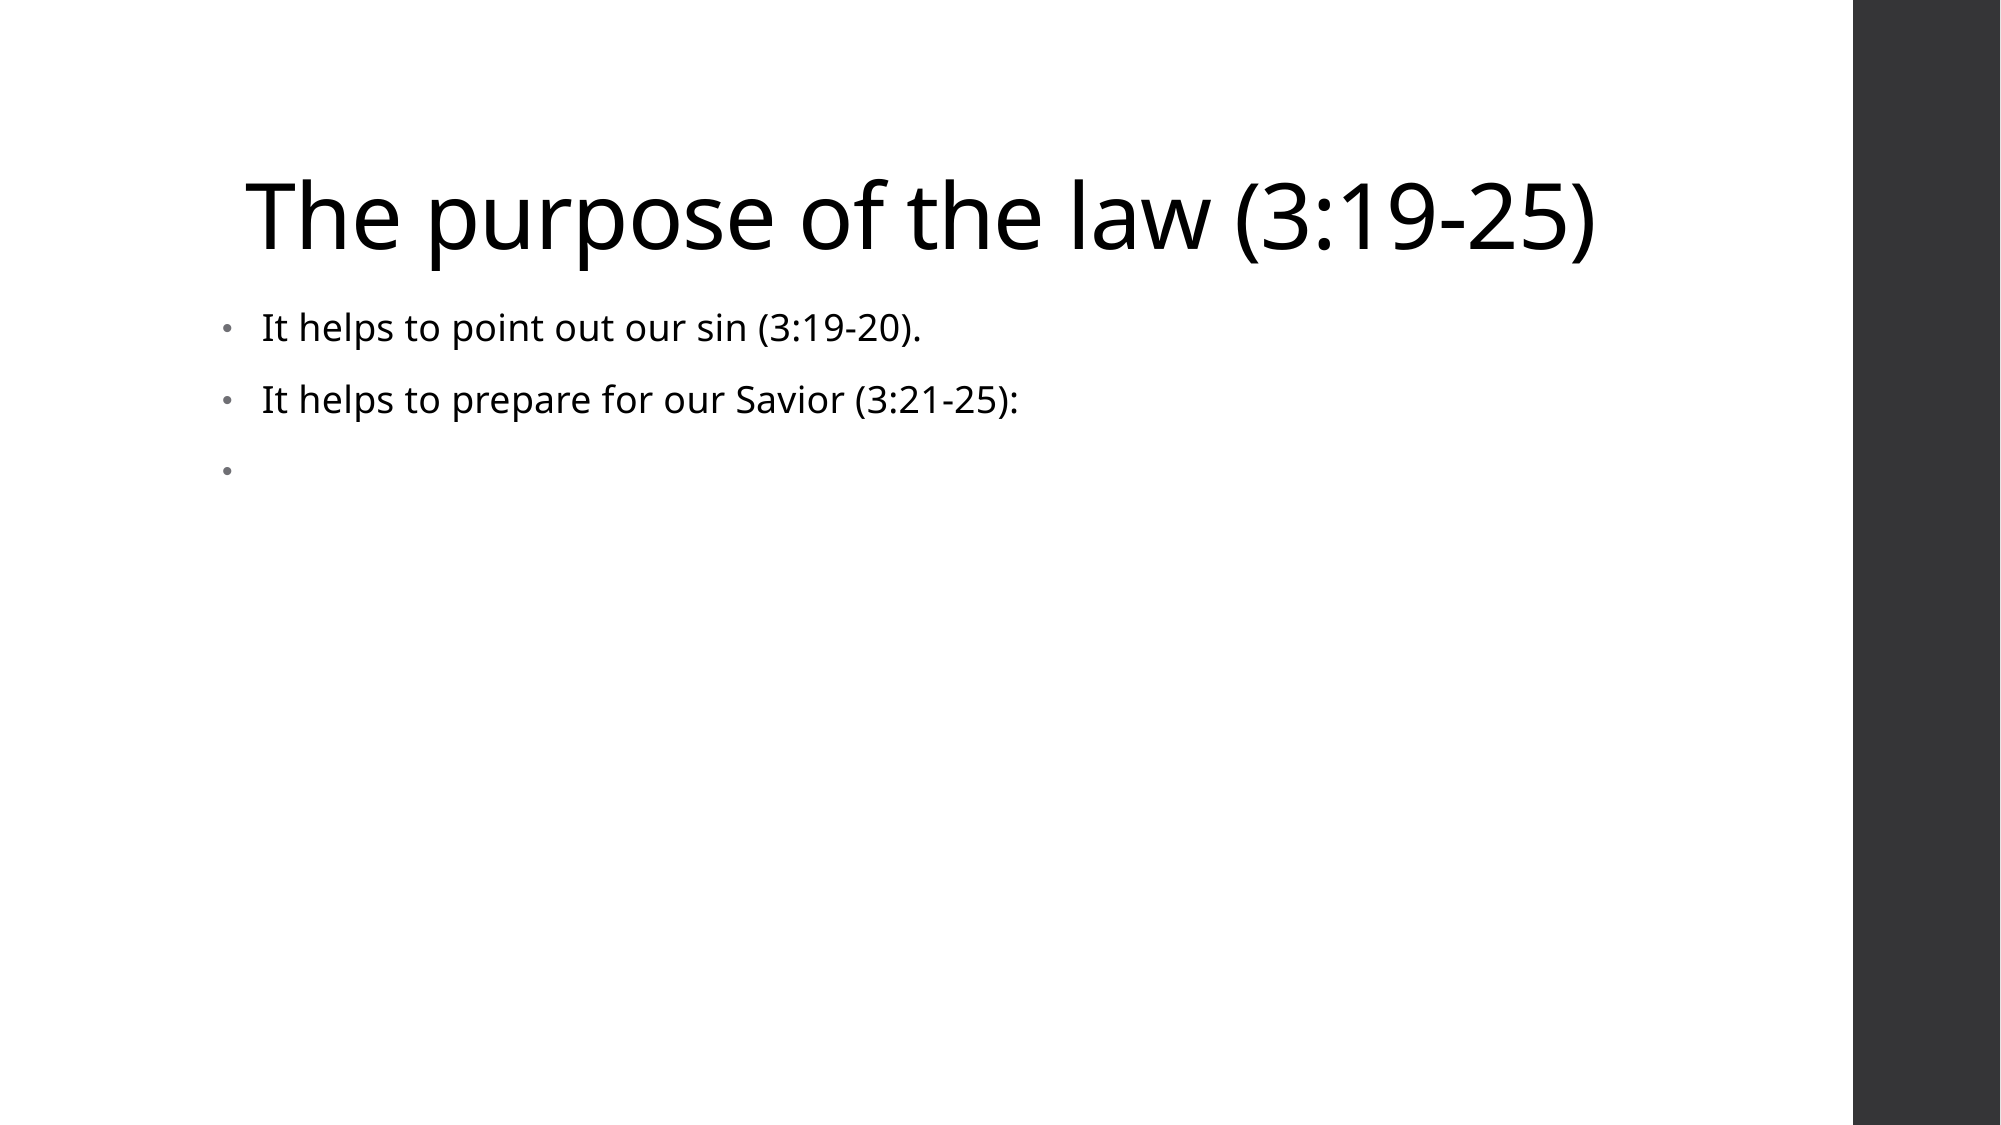

# The purpose of the law (3:19-25)
 It helps to point out our sin (3:19-20).
 It helps to prepare for our Savior (3:21-25):